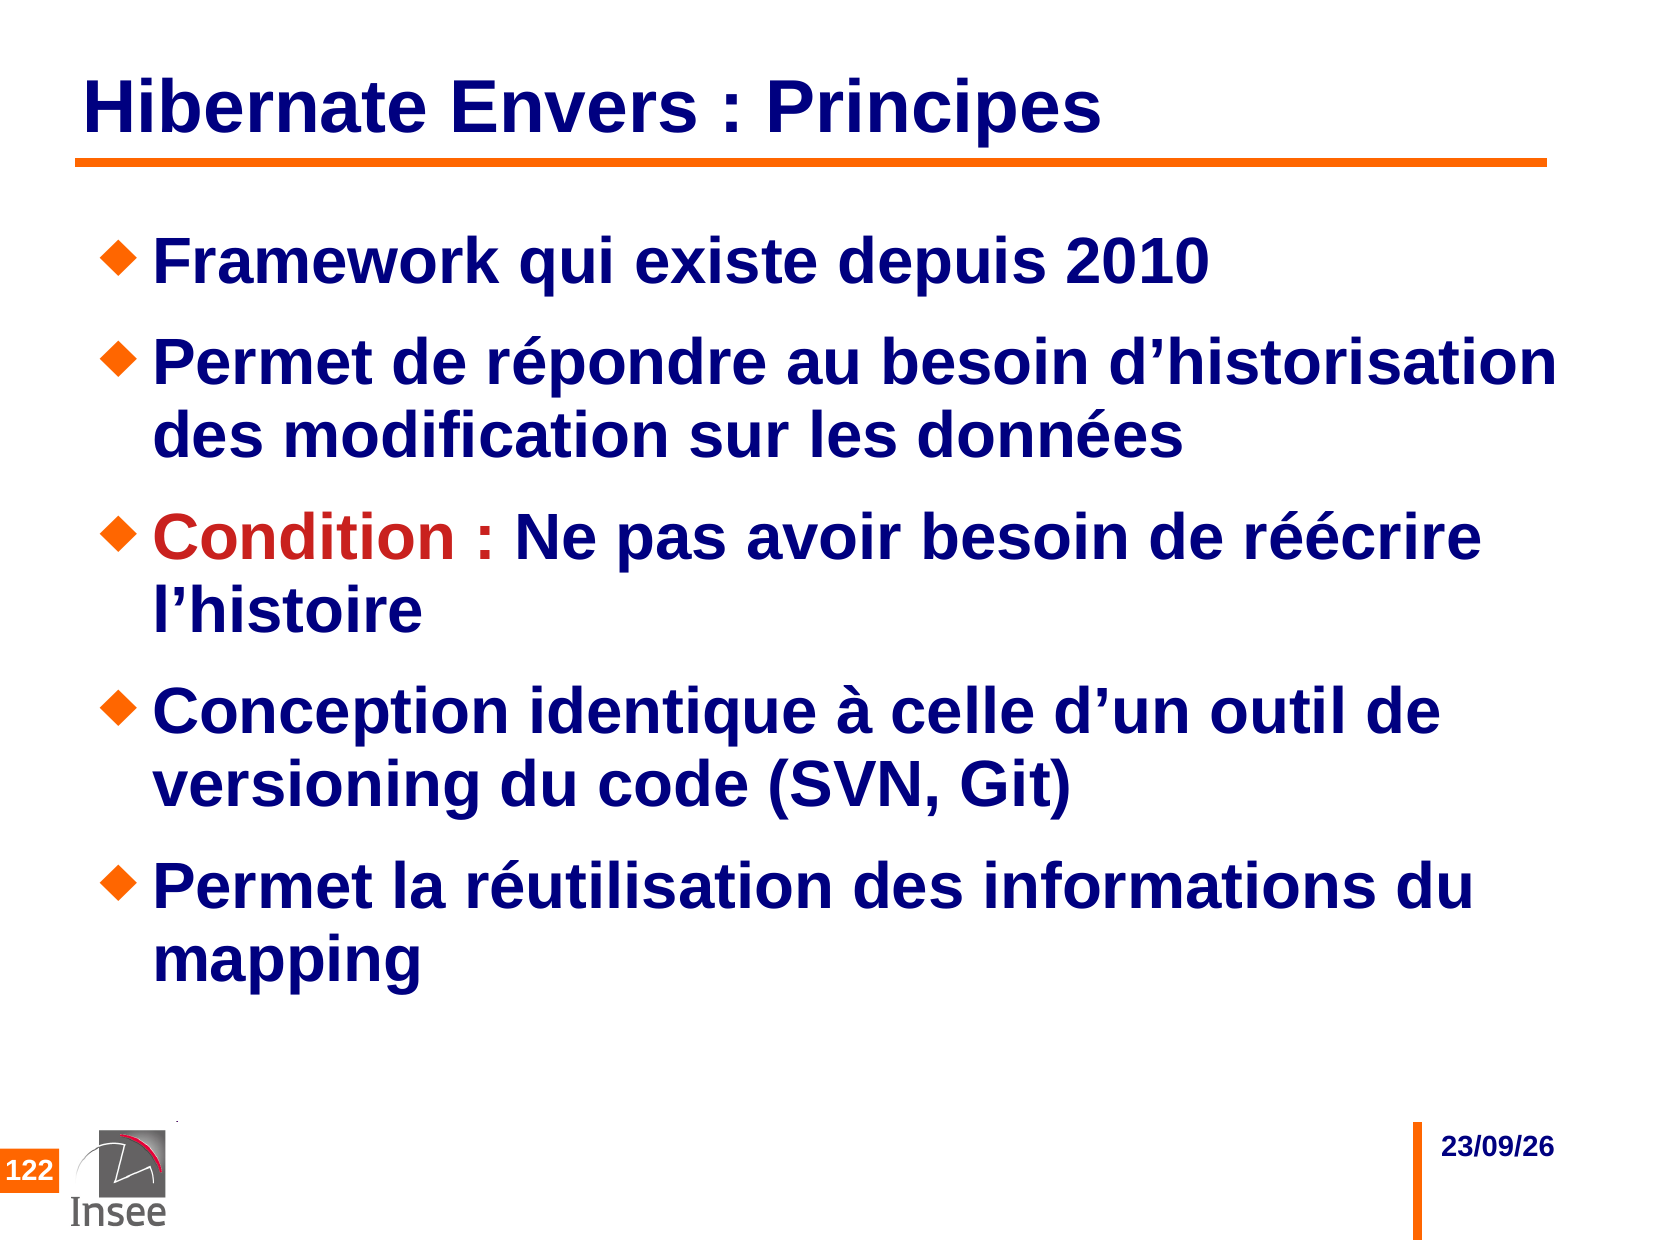

# Hibernate Envers : Principes
Framework qui existe depuis 2010
Permet de répondre au besoin d’historisation des modification sur les données
Condition : Ne pas avoir besoin de réécrire l’histoire
Conception identique à celle d’un outil de versioning du code (SVN, Git)
Permet la réutilisation des informations du mapping
122